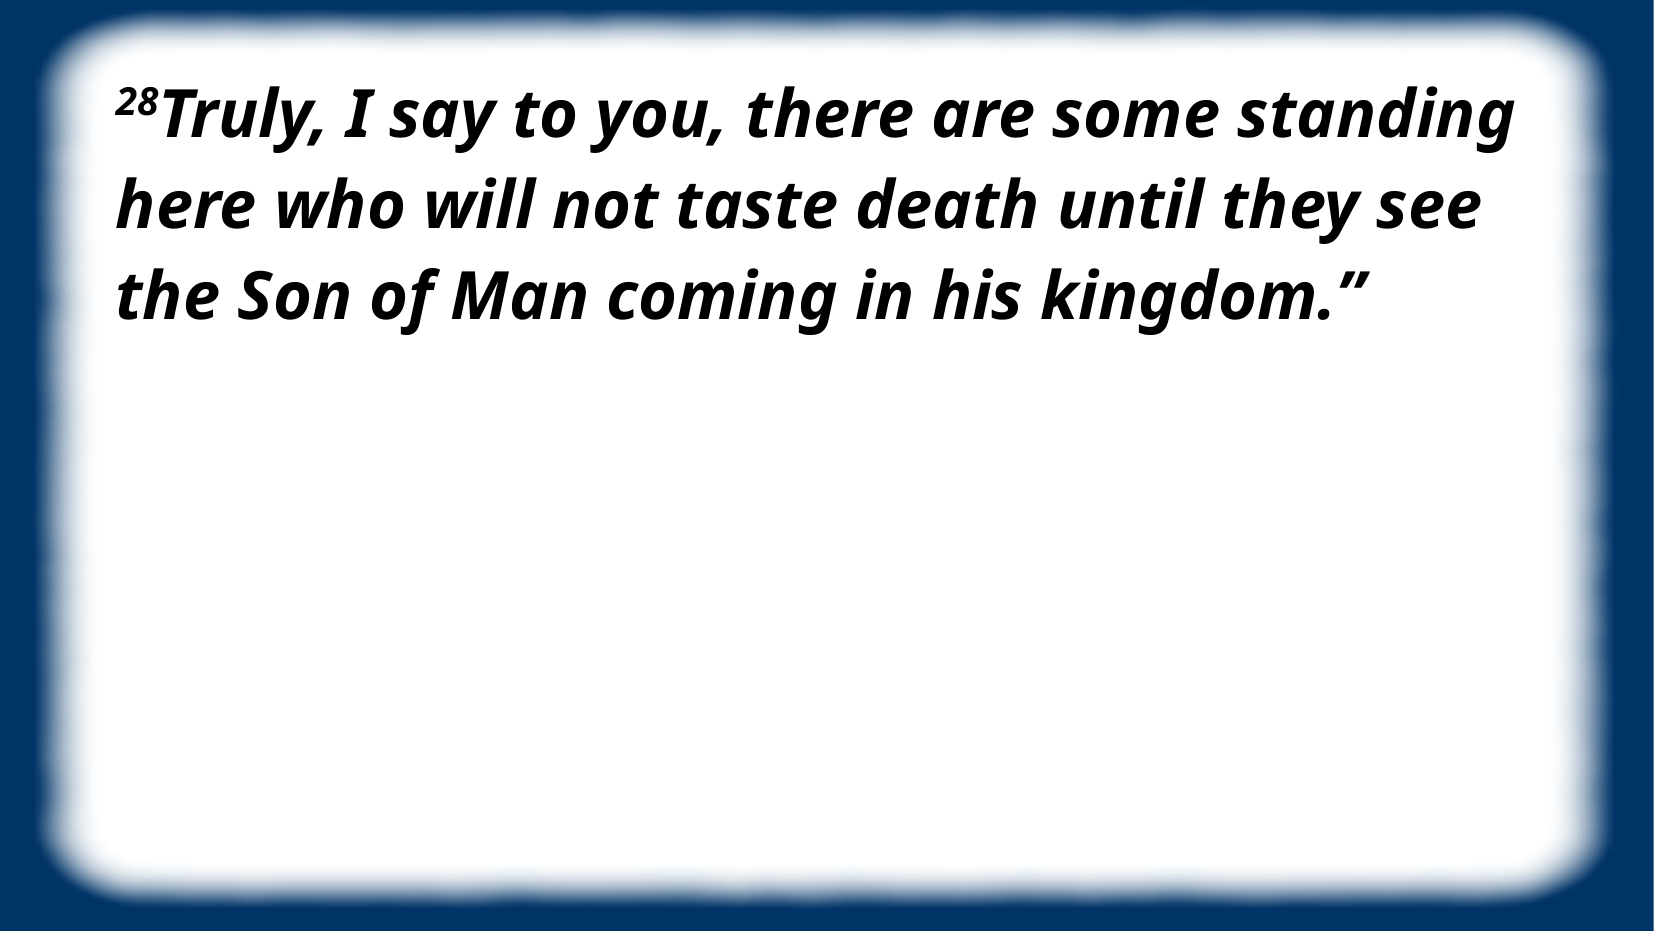

28Truly, I say to you, there are some standing here who will not taste death until they see the Son of Man coming in his kingdom.”